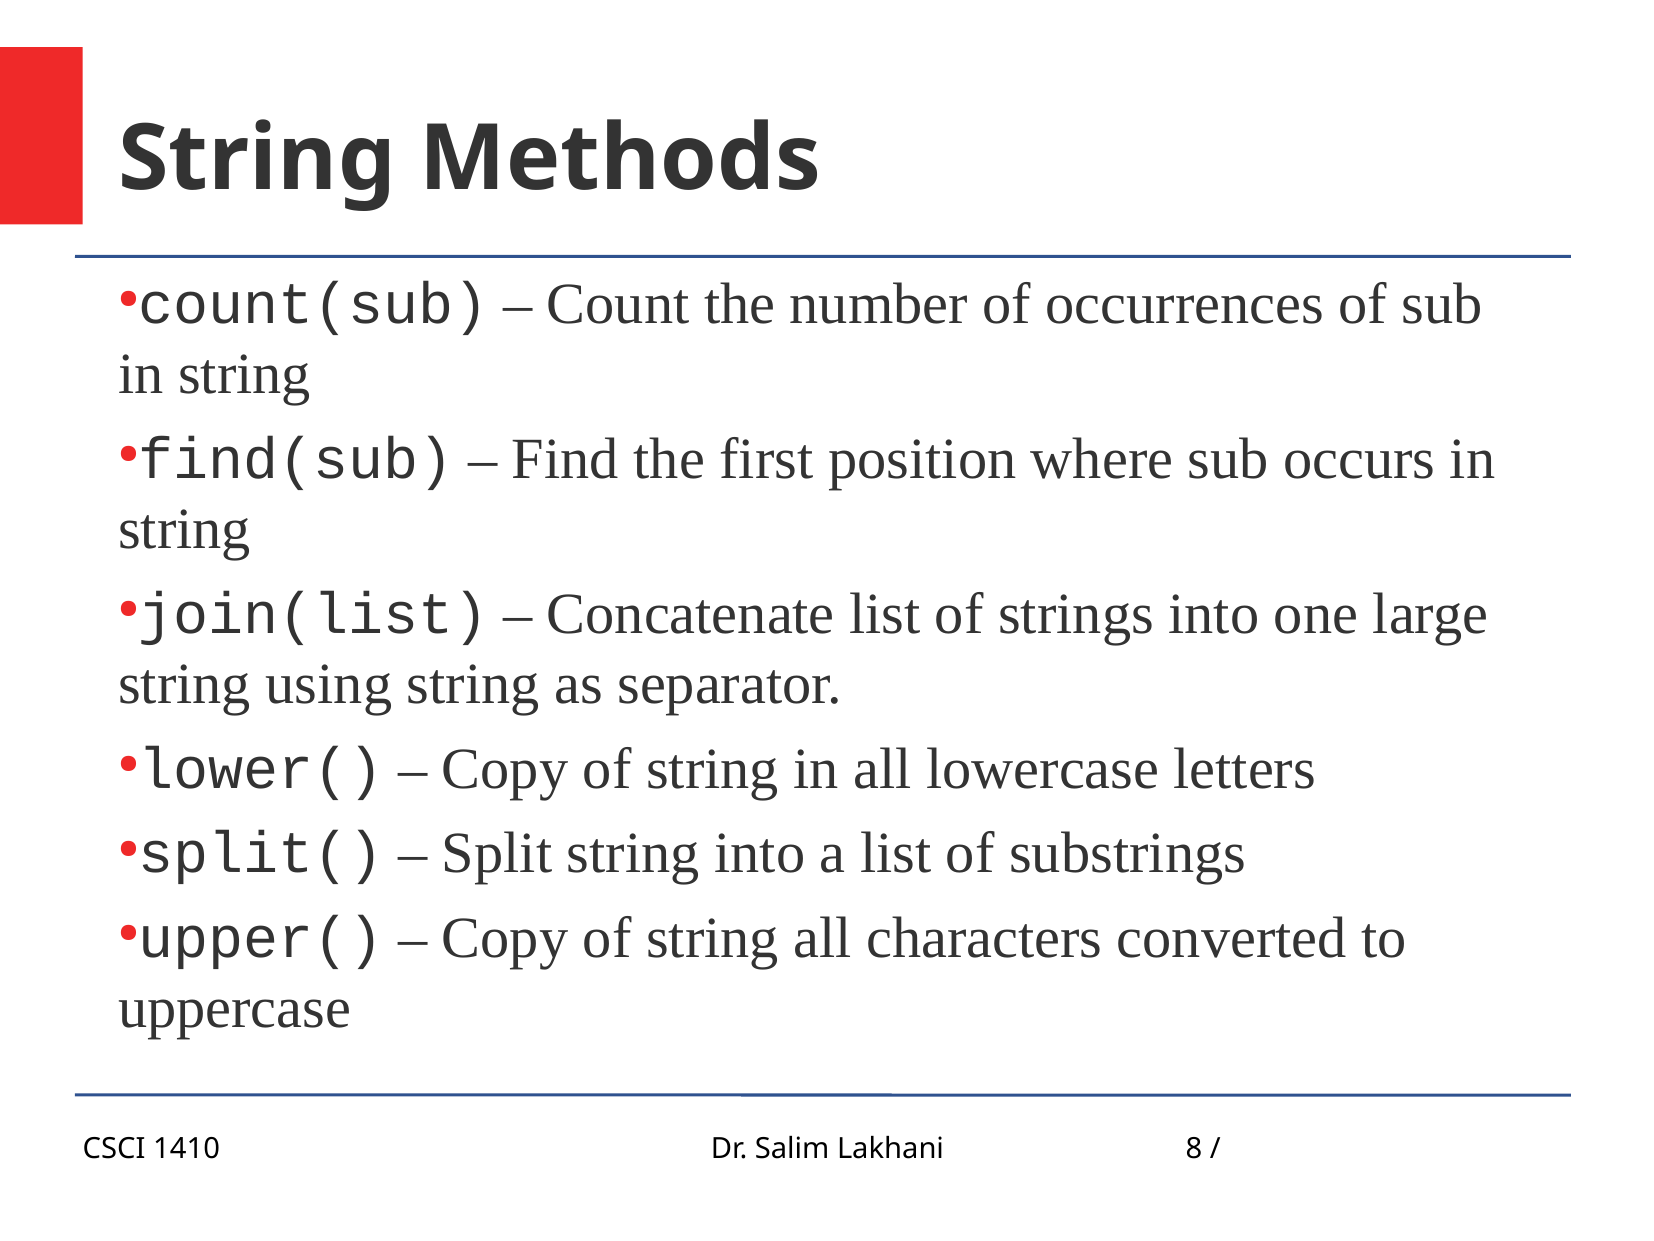

# String Methods
count(sub) – Count the number of occurrences of sub in string
find(sub) – Find the first position where sub occurs in string
join(list) – Concatenate list of strings into one large string using string as separator.
lower() – Copy of string in all lowercase letters
split() – Split string into a list of substrings
upper() – Copy of string all characters converted to uppercase
CSCI 1410
Dr. Salim Lakhani